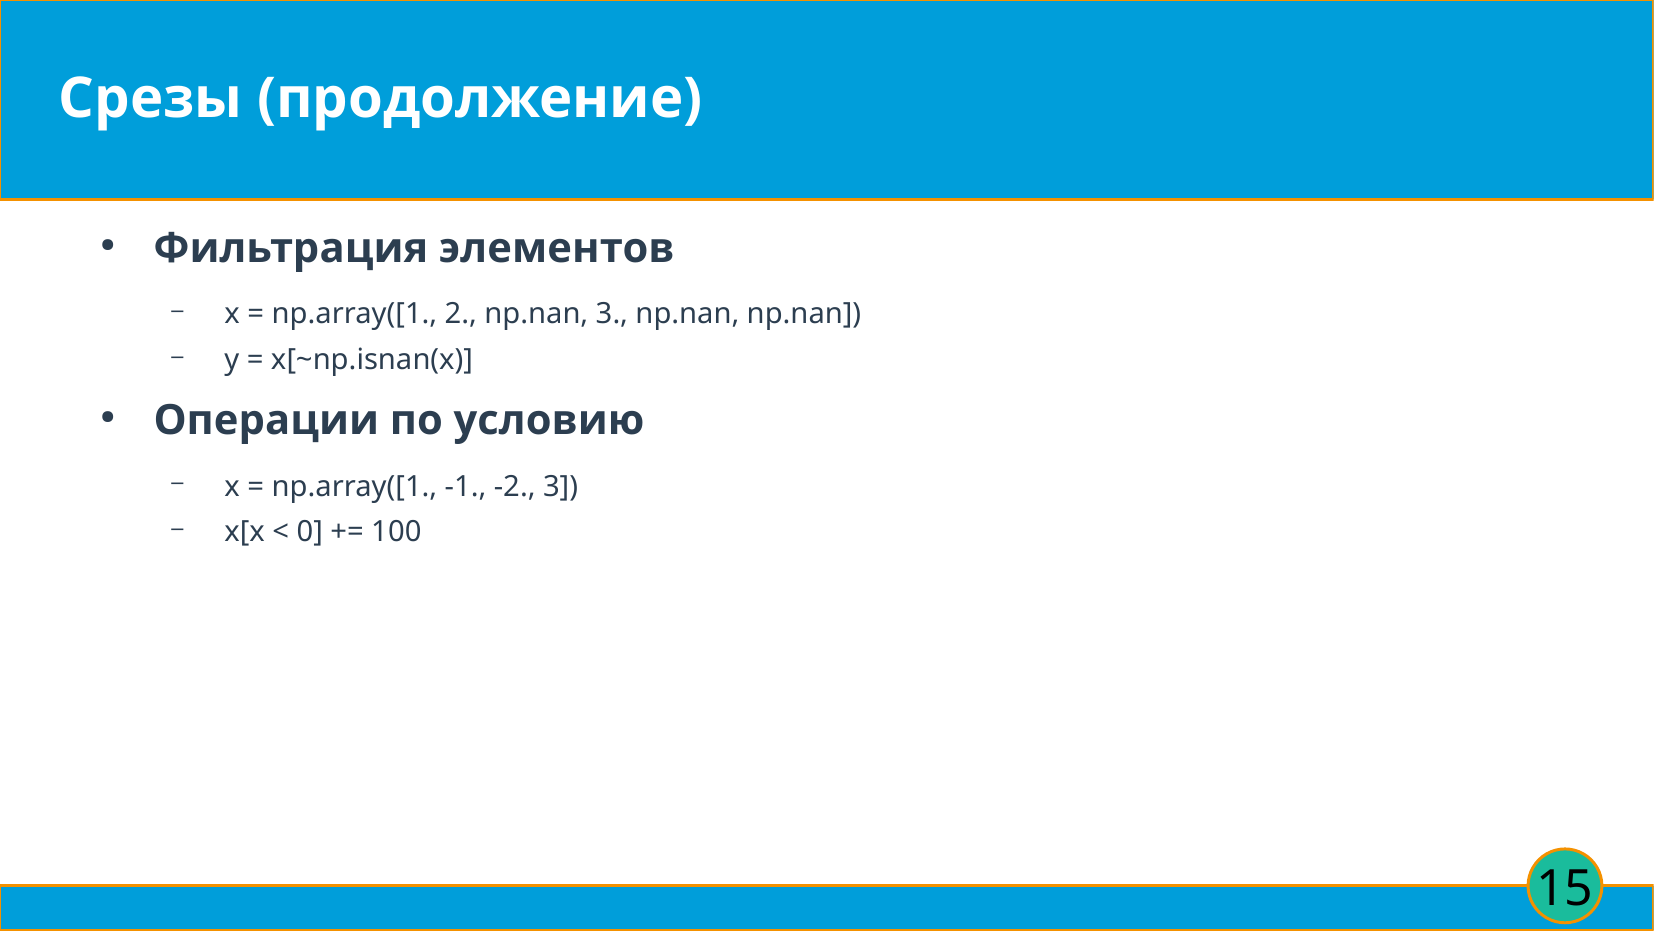

# Срезы (продолжение)
Фильтрация элементов
x = np.array([1., 2., np.nan, 3., np.nan, np.nan])
y = x[~np.isnan(x)]
Операции по условию
x = np.array([1., -1., -2., 3])
x[x < 0] += 100